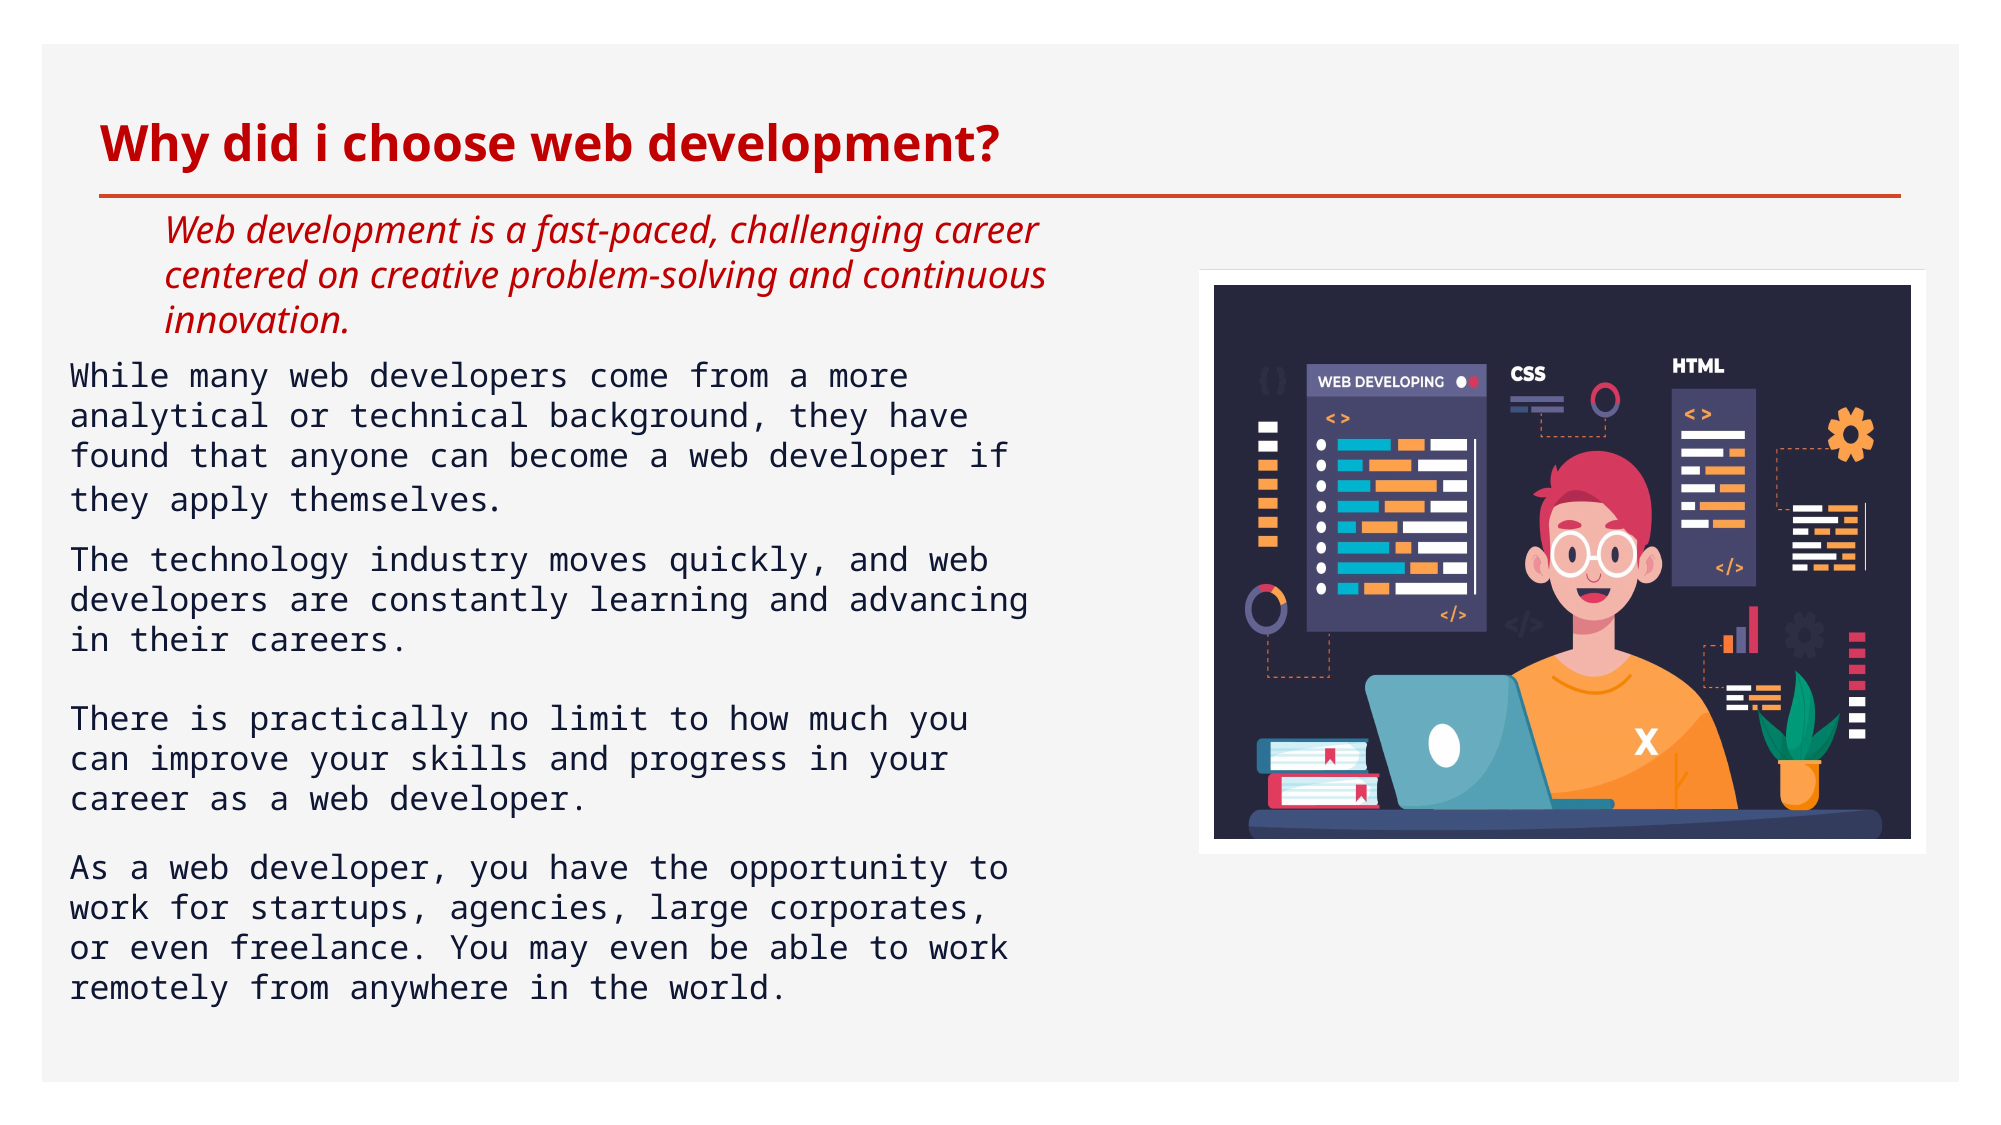

# Why did i choose web development?
Web development is a fast-paced, challenging career centered on creative problem-solving and continuous innovation.
While many web developers come from a more analytical or technical background, they have found that anyone can become a web developer if they apply themselves.
The technology industry moves quickly, and web developers are constantly learning and advancing in their careers.
There is practically no limit to how much you can improve your skills and progress in your career as a web developer.
As a web developer, you have the opportunity to work for startups, agencies, large corporates, or even freelance. You may even be able to work remotely from anywhere in the world.